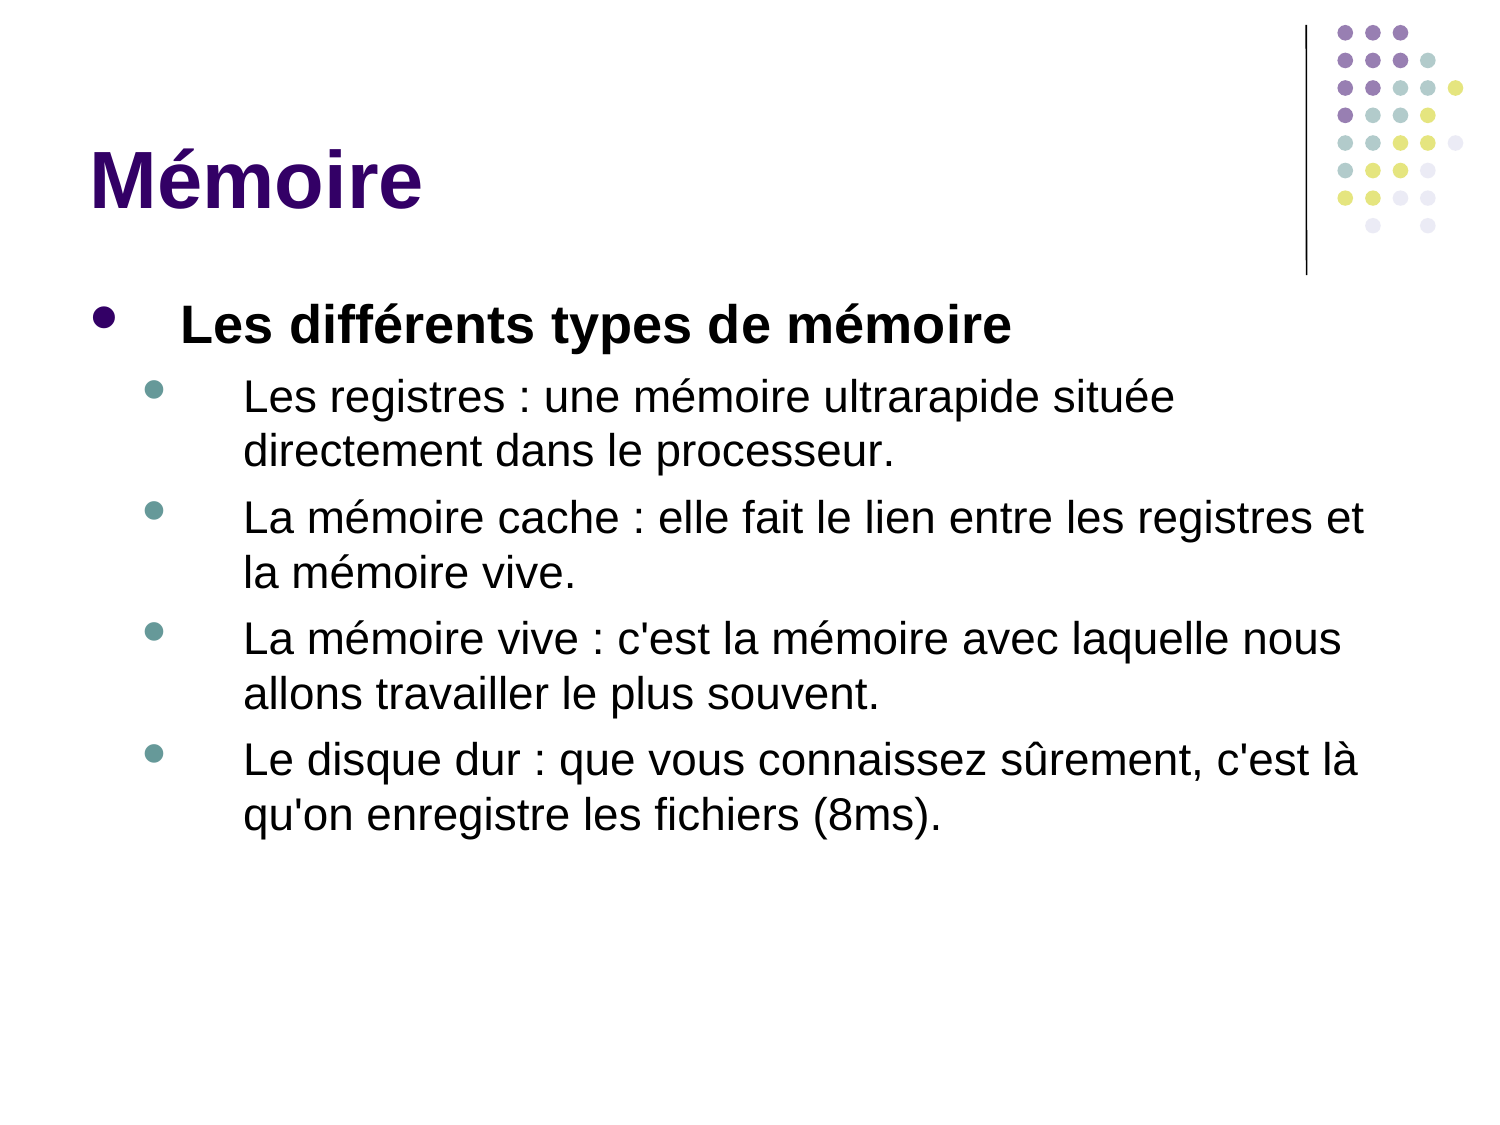

# Mémoire
Les différents types de mémoire
Les registres : une mémoire ultrarapide située directement dans le processeur.
La mémoire cache : elle fait le lien entre les registres et la mémoire vive.
La mémoire vive : c'est la mémoire avec laquelle nous allons travailler le plus souvent.
Le disque dur : que vous connaissez sûrement, c'est là qu'on enregistre les fichiers (8ms).